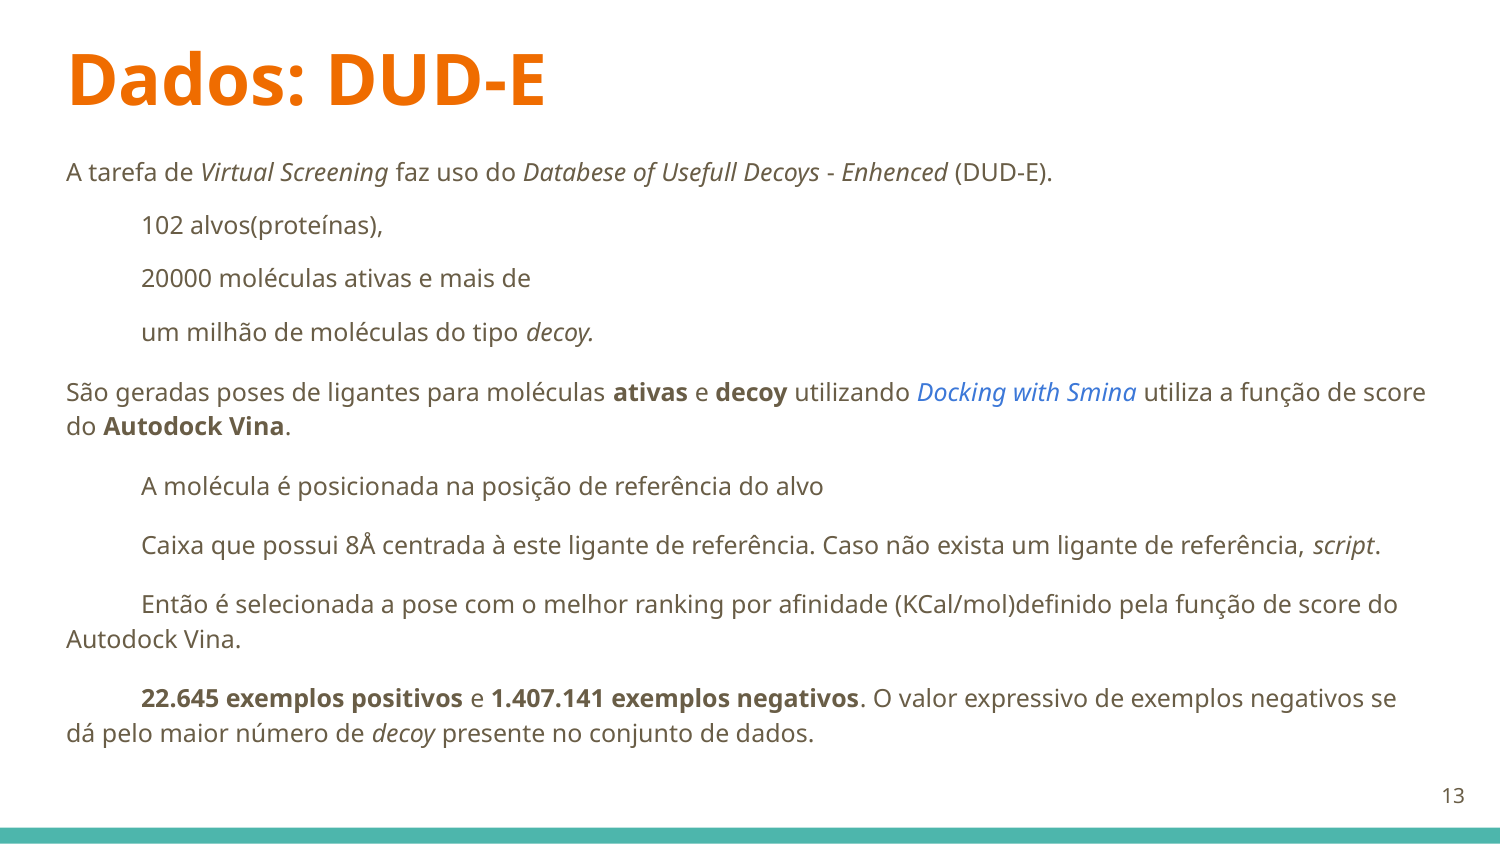

# Dados: DUD-E
A tarefa de Virtual Screening faz uso do Databese of Usefull Decoys - Enhenced (DUD-E).
102 alvos(proteínas),
20000 moléculas ativas e mais de
um milhão de moléculas do tipo decoy.
São geradas poses de ligantes para moléculas ativas e decoy utilizando Docking with Smina utiliza a função de score do Autodock Vina.
A molécula é posicionada na posição de referência do alvo
Caixa que possui 8Å centrada à este ligante de referência. Caso não exista um ligante de referência, script.
Então é selecionada a pose com o melhor ranking por afinidade (KCal/mol)definido pela função de score do Autodock Vina.
22.645 exemplos positivos e 1.407.141 exemplos negativos. O valor expressivo de exemplos negativos se dá pelo maior número de decoy presente no conjunto de dados.